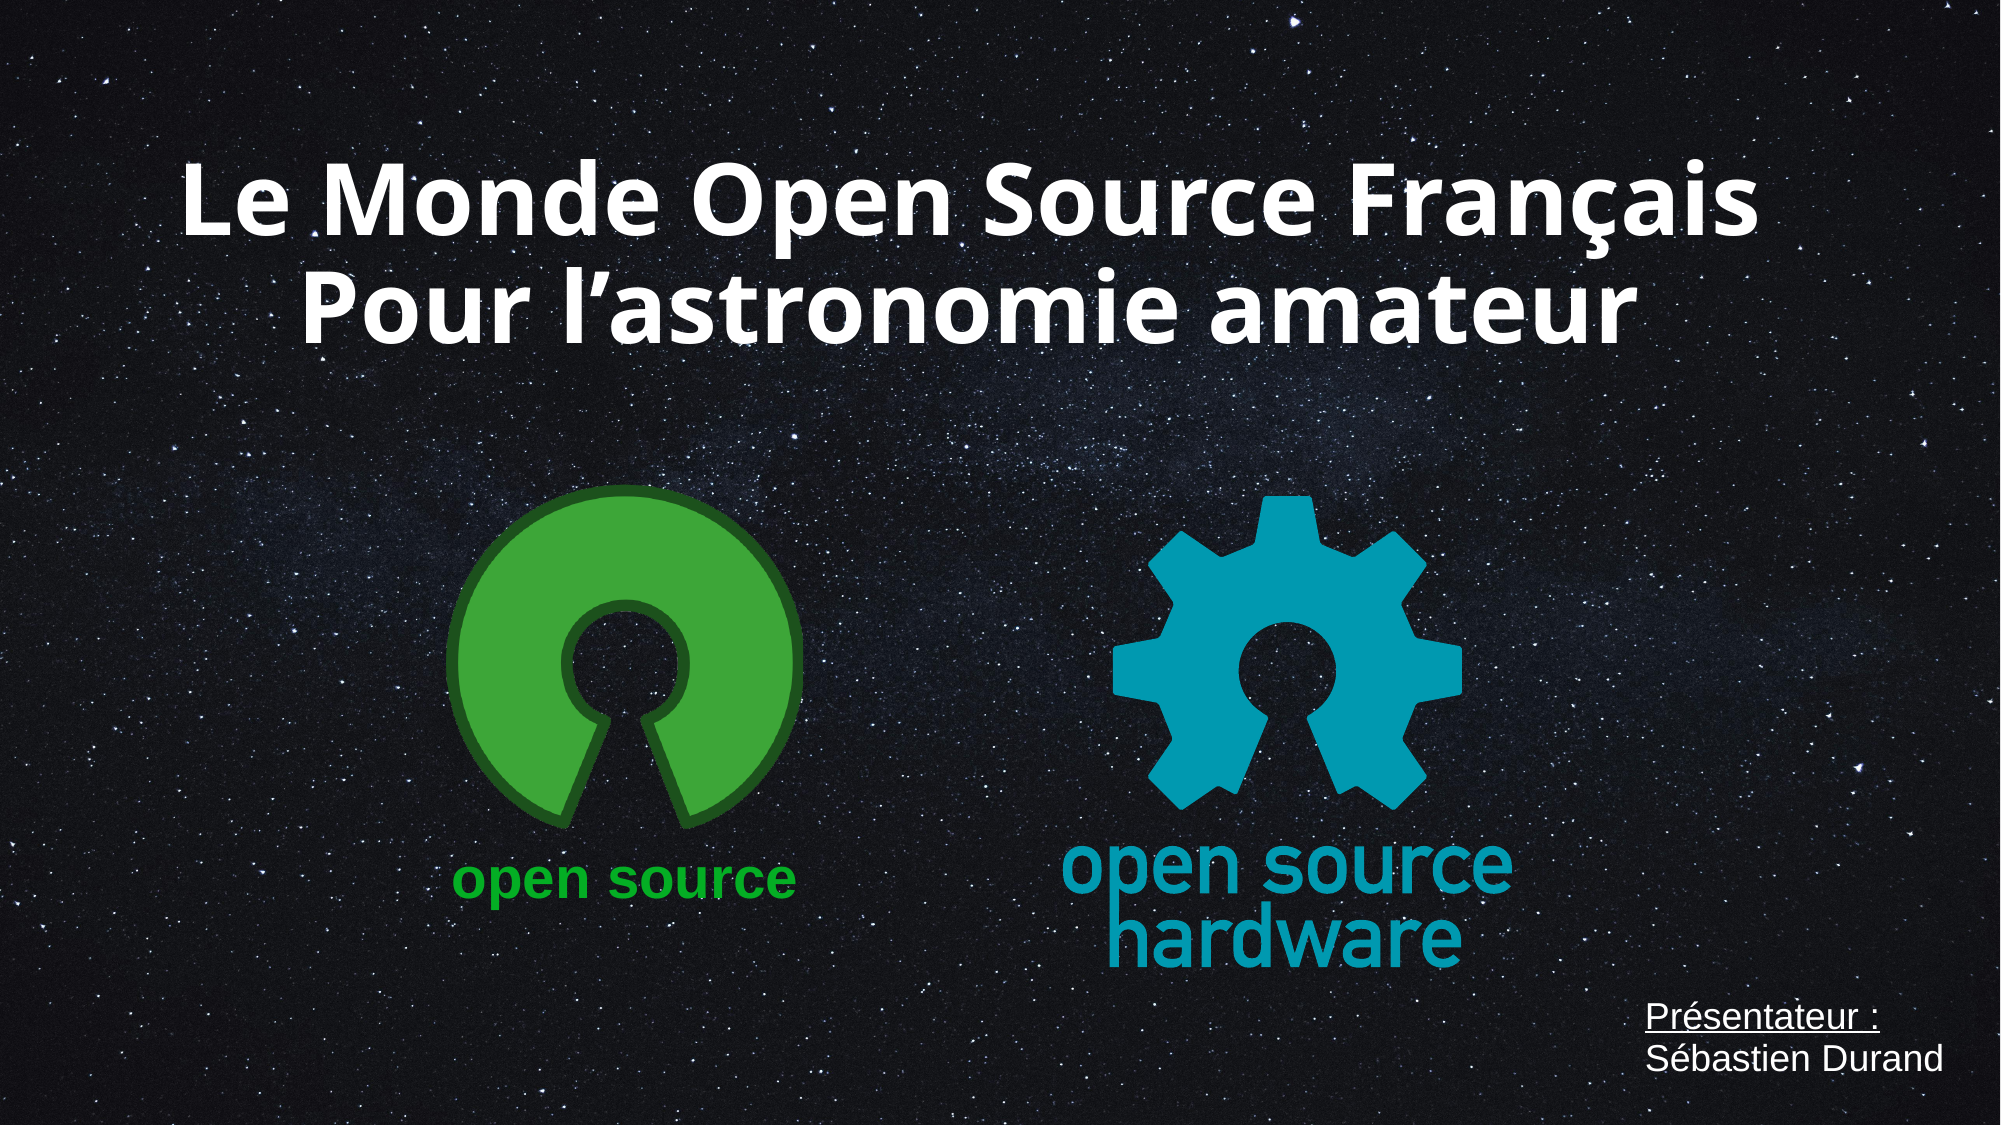

# Le Monde Open Source Français Pour l’astronomie amateur
open source
Présentateur :
Sébastien Durand